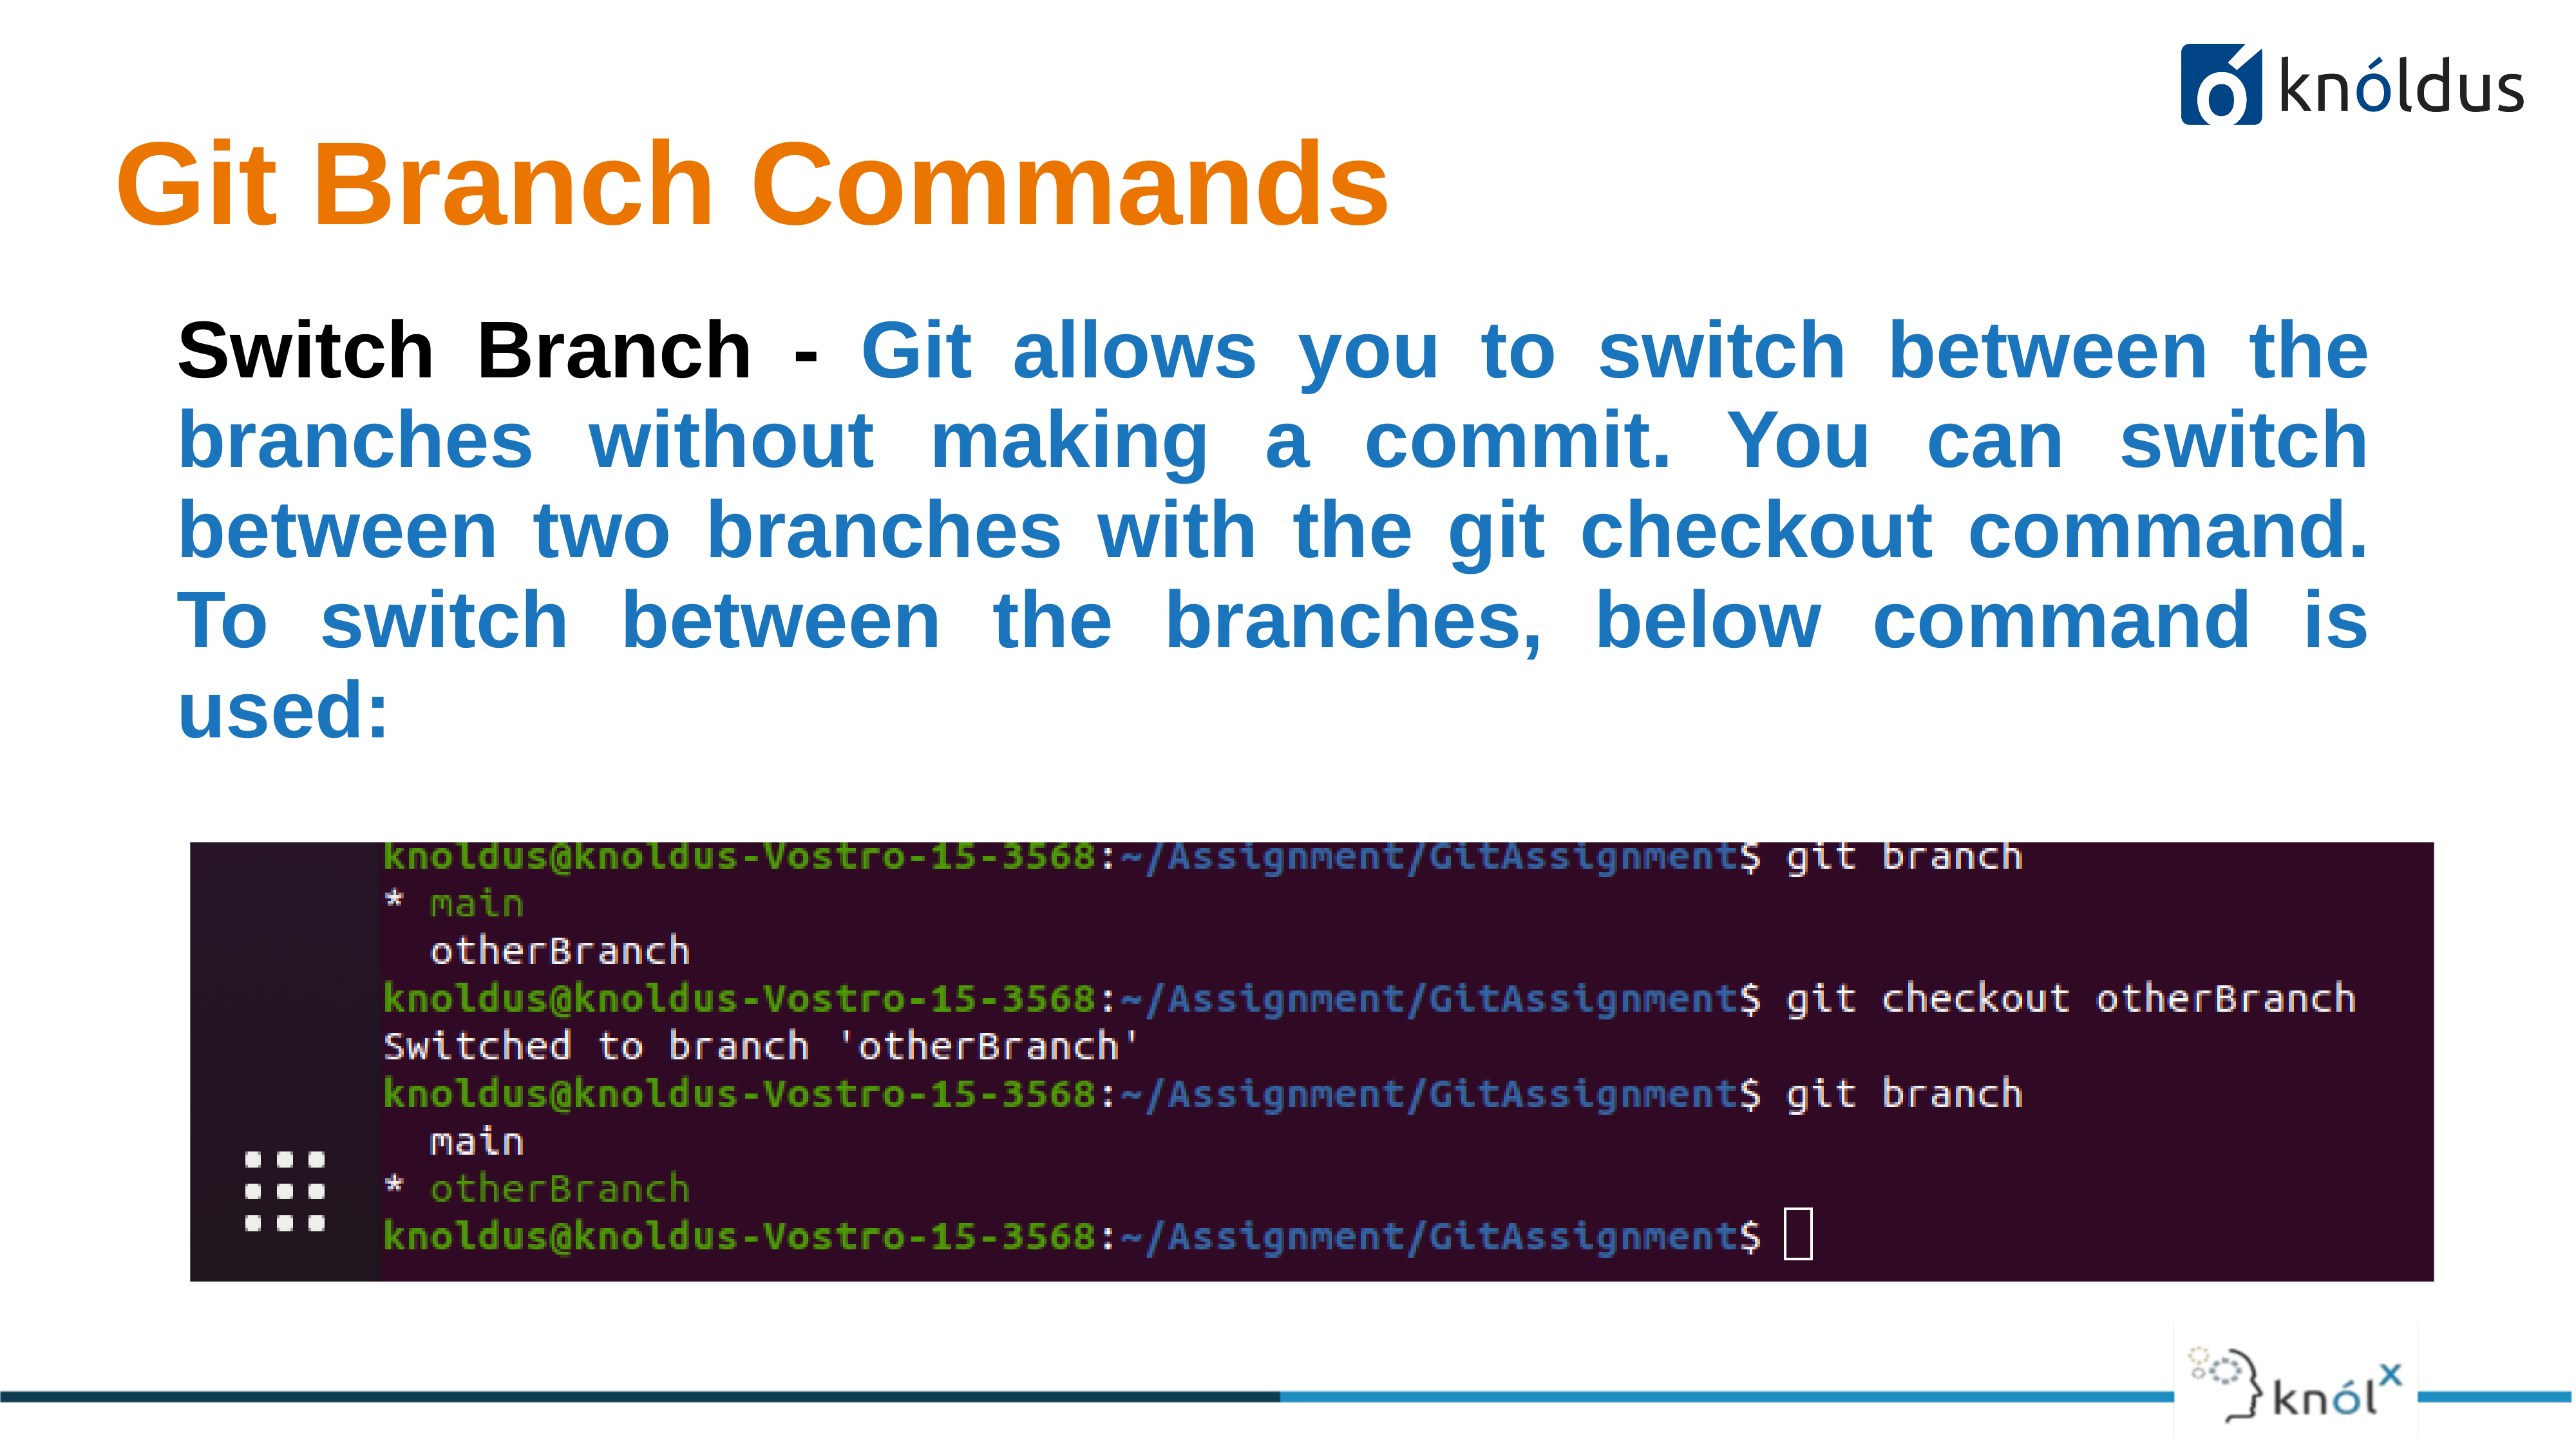

# Git Branch Commands
Switch Branch - Git allows you to switch between the branches without making a commit. You can switch between two branches with the git checkout command. To switch between the branches, below command is used: